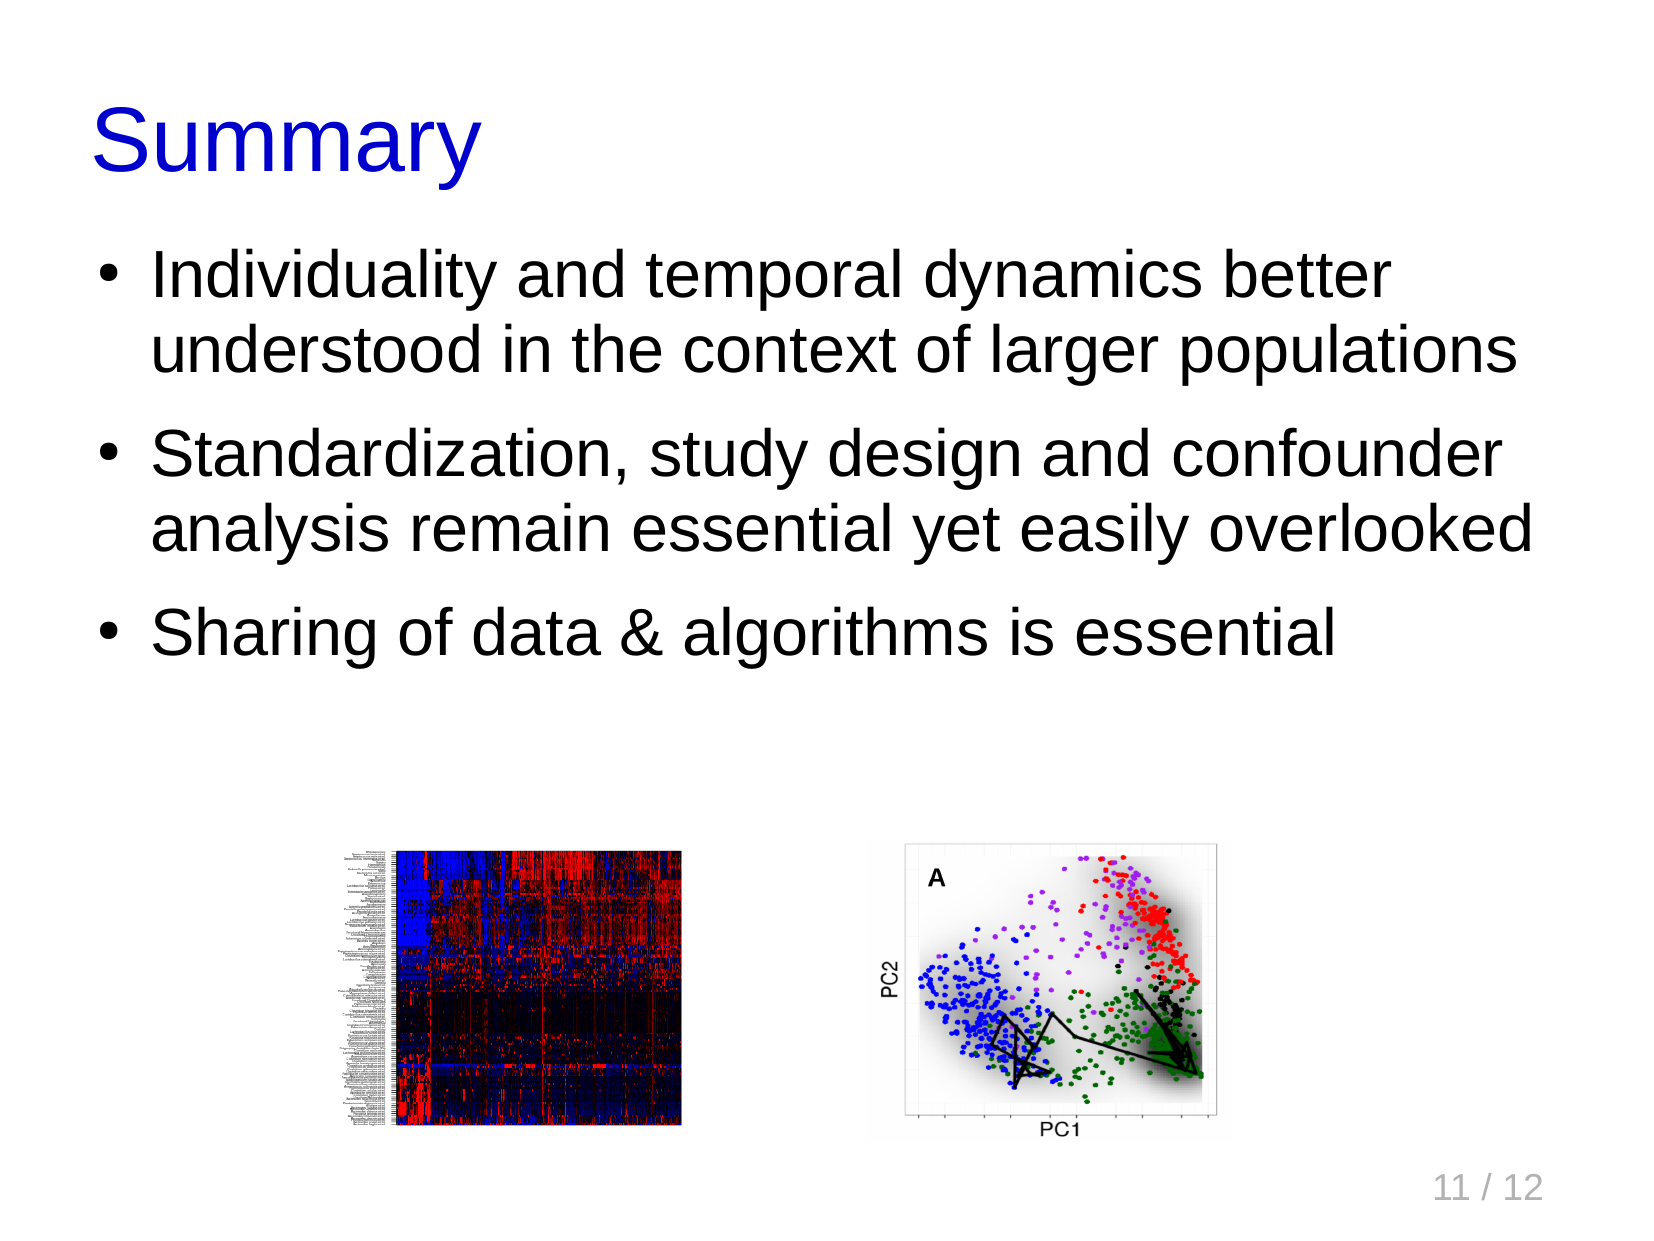

Summary
# Individuality and temporal dynamics better understood in the context of larger populations
Standardization, study design and confounder analysis remain essential yet easily overlooked
Sharing of data & algorithms is essential